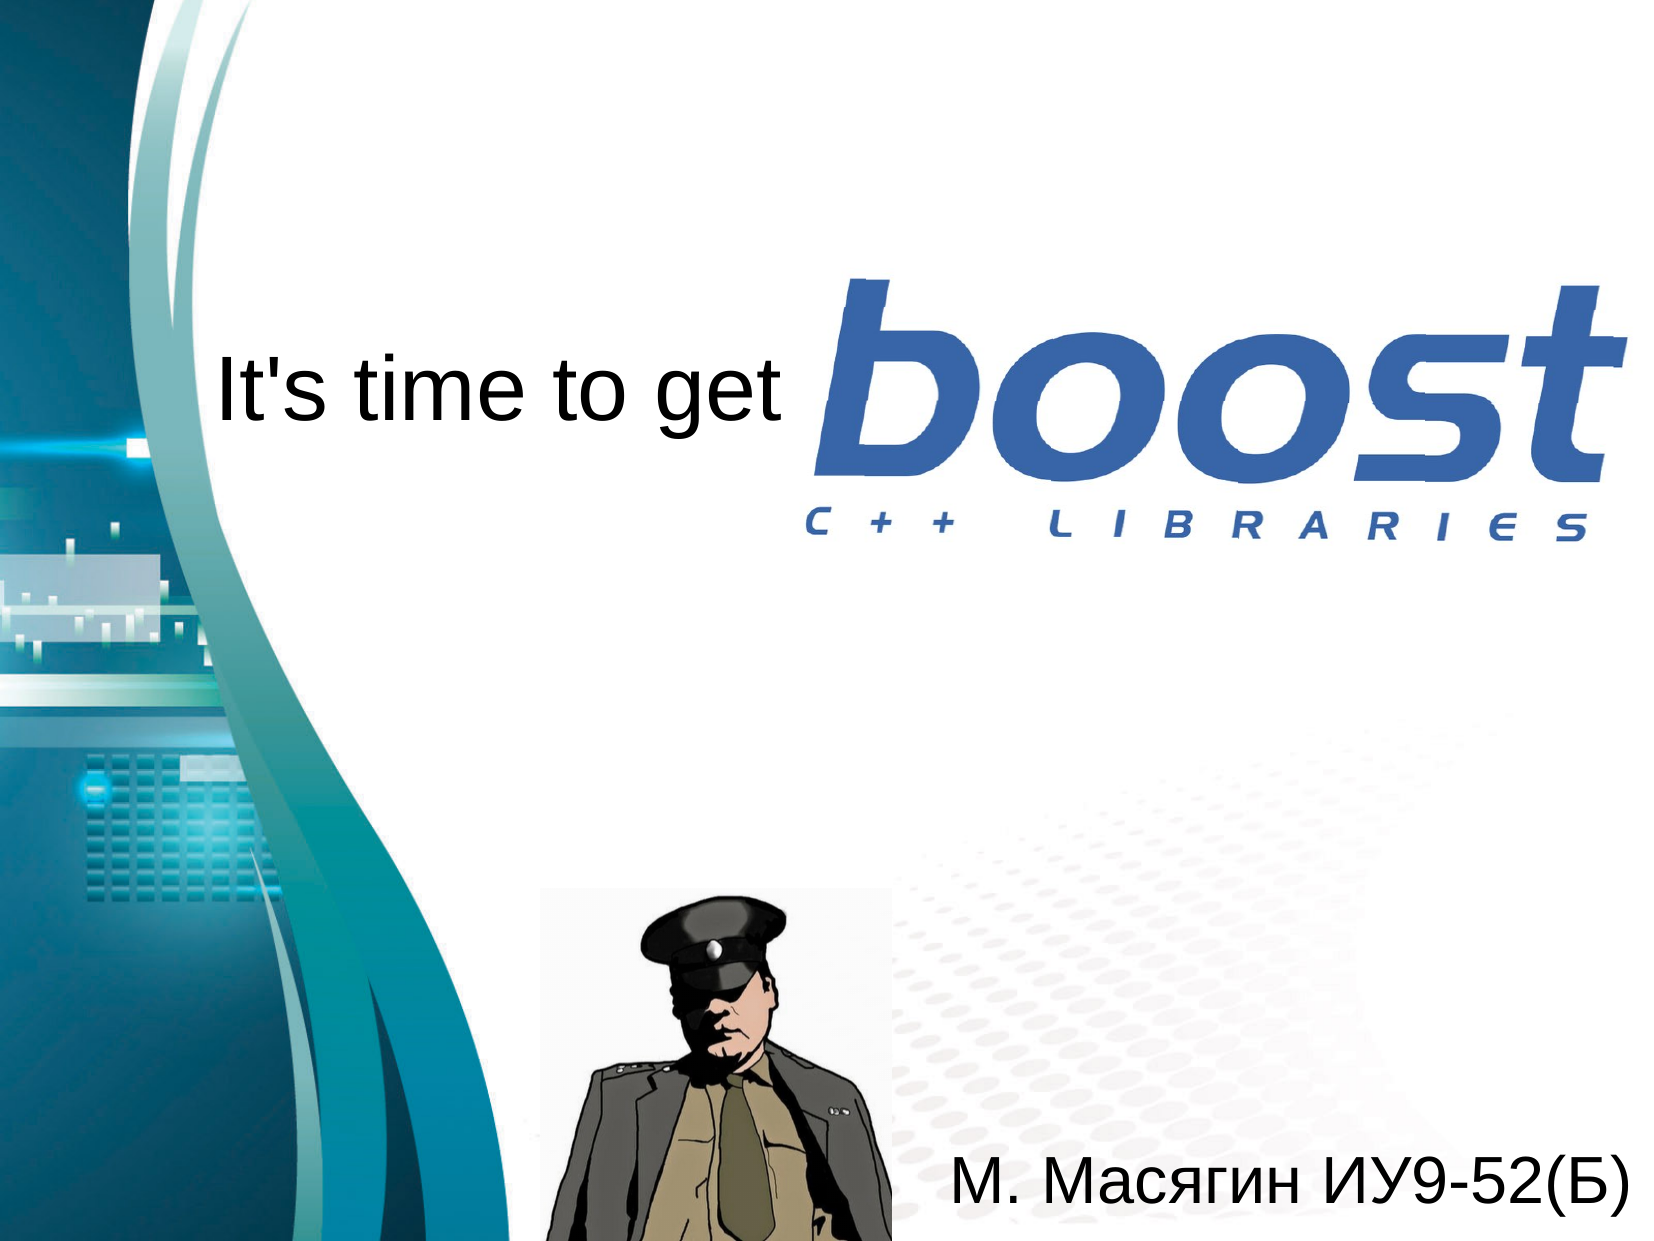

# It's time to get
М. Масягин ИУ9-52(Б)